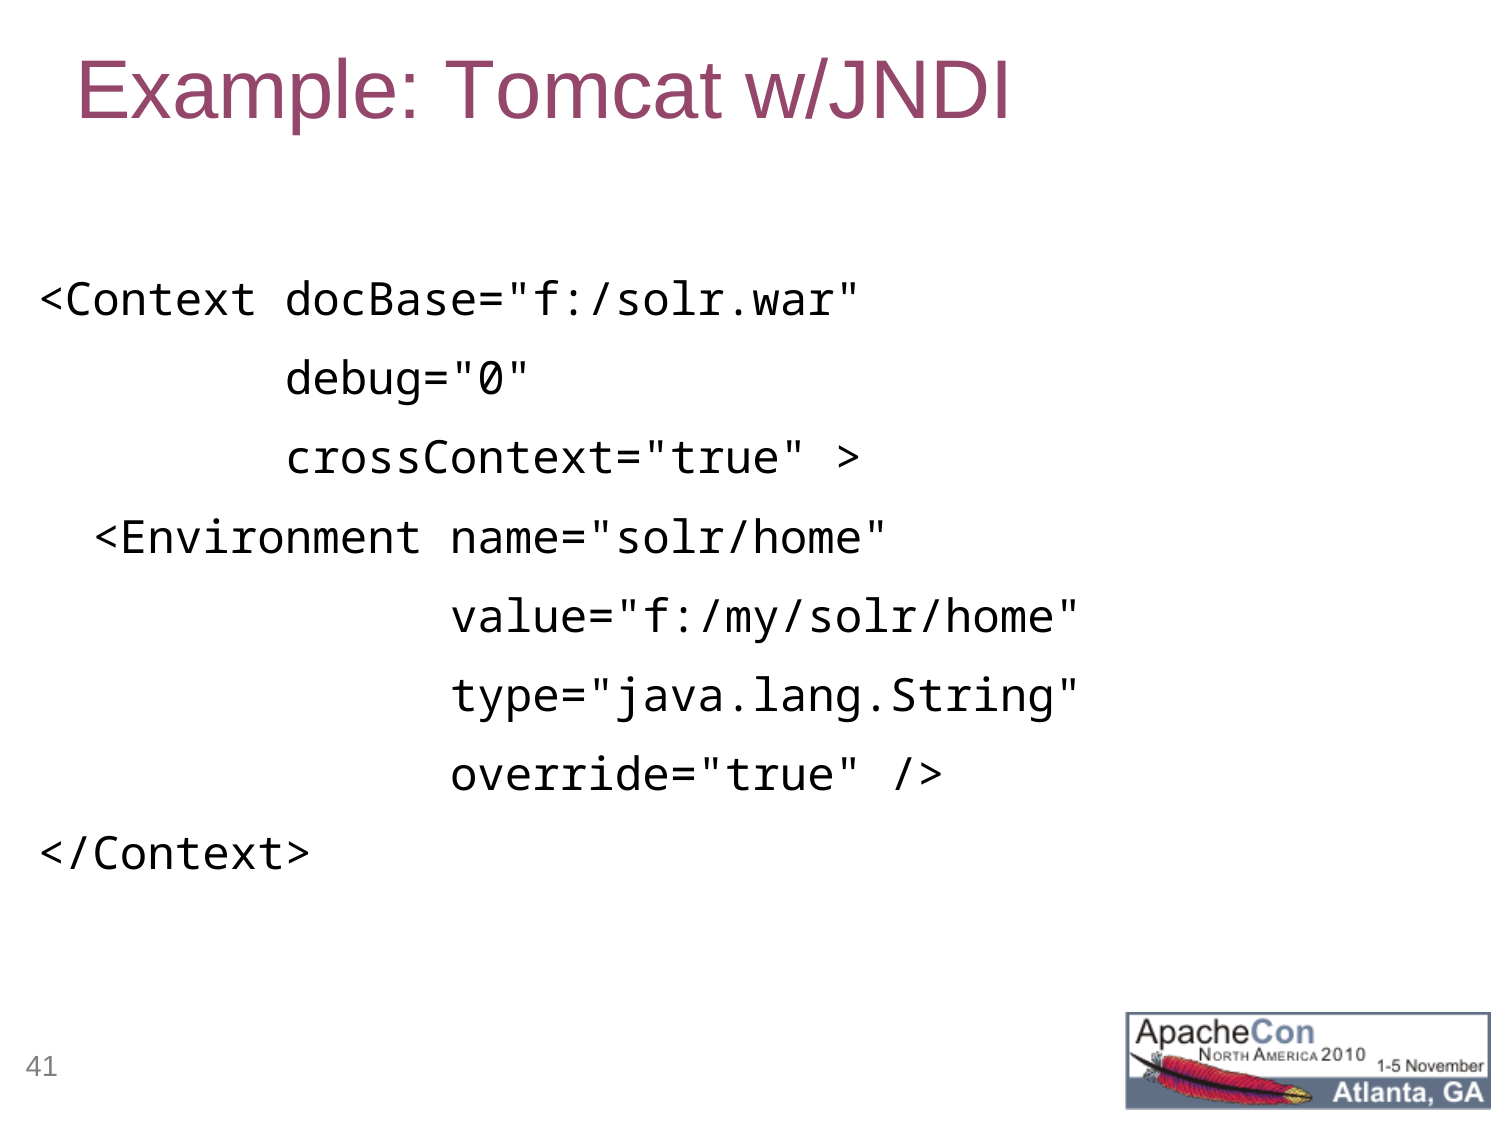

# Example: Tomcat w/JNDI
<Context docBase="f:/solr.war"
 debug="0"
 crossContext="true" >
 <Environment name="solr/home"
 value="f:/my/solr/home"
 type="java.lang.String"
 override="true" />
</Context>
41